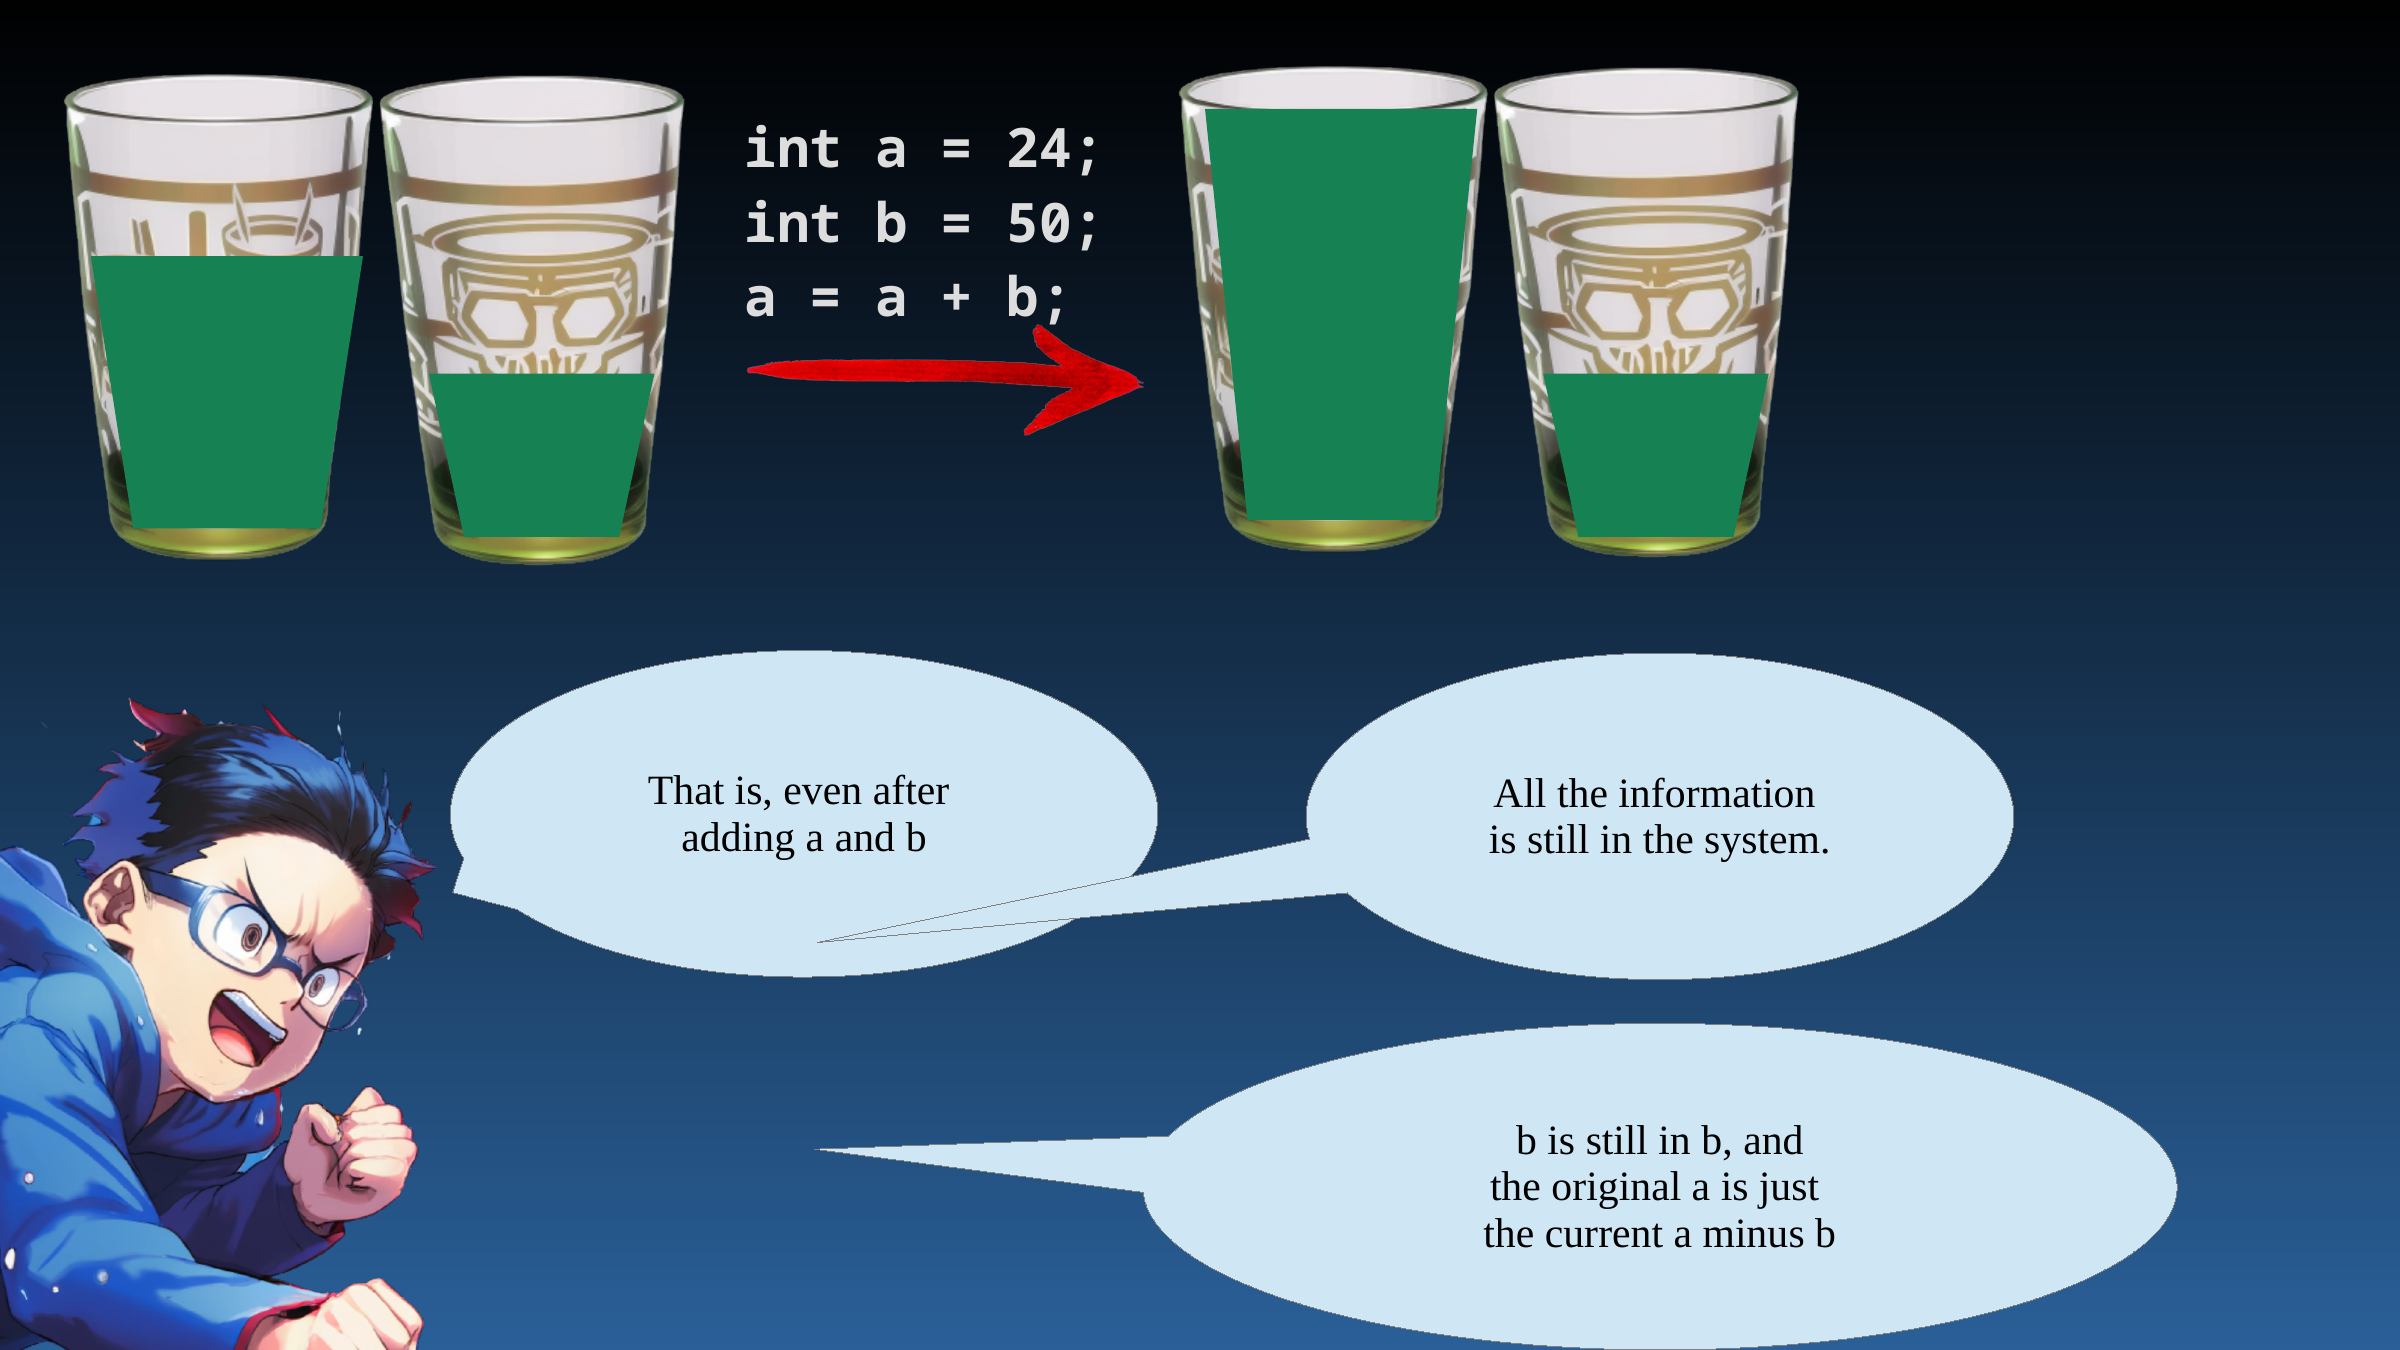

int a = 24;
int b = 50;
a = a + b;
That is, even after
adding a and b
All the information
is still in the system.
b is still in b, and
the original a is just
the current a minus b